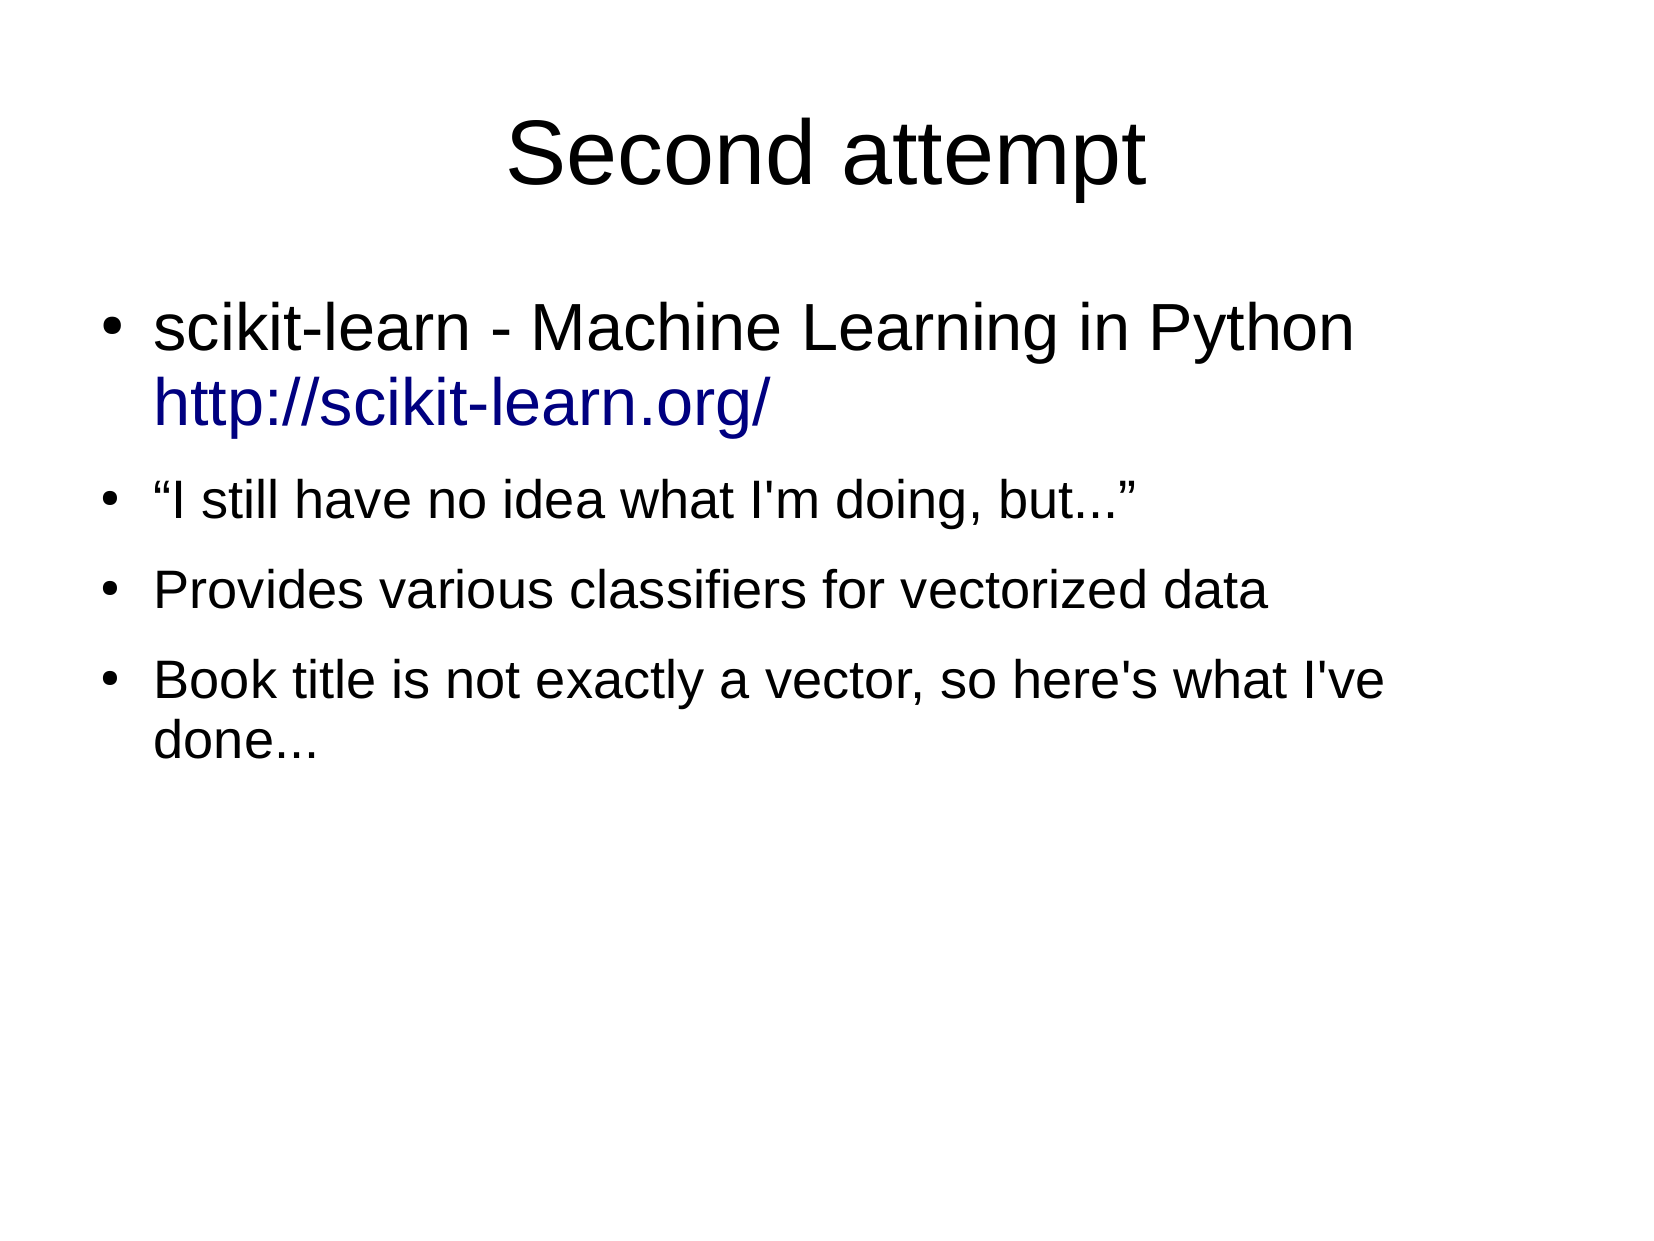

# Second attempt
scikit-learn - Machine Learning in Python
http://scikit-learn.org/
“I still have no idea what I'm doing, but...”
Provides various classifiers for vectorized data
Book title is not exactly a vector, so here's what I've done...